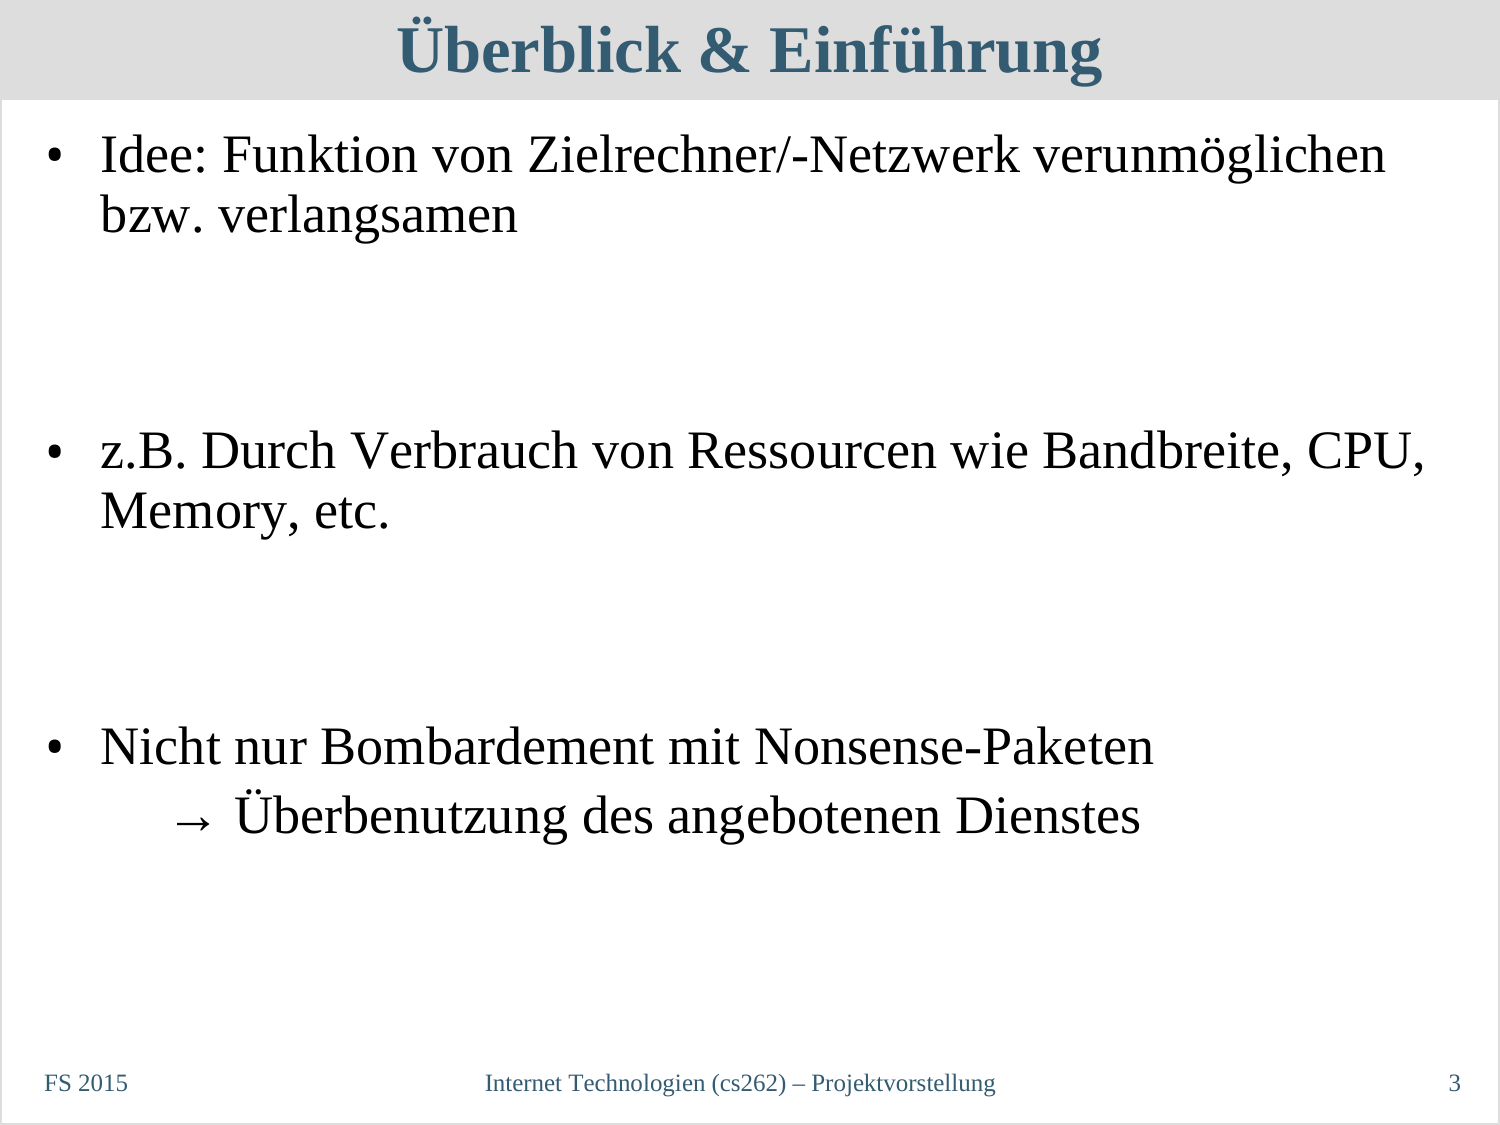

Überblick & Einführung
# Idee: Funktion von Zielrechner/-Netzwerk verunmöglichen bzw. verlangsamen
z.B. Durch Verbrauch von Ressourcen wie Bandbreite, CPU, Memory, etc.
Nicht nur Bombardement mit Nonsense-Paketen
→ Überbenutzung des angebotenen Dienstes
FS 2015
Internet Technologien (cs262) – Projektvorstellung